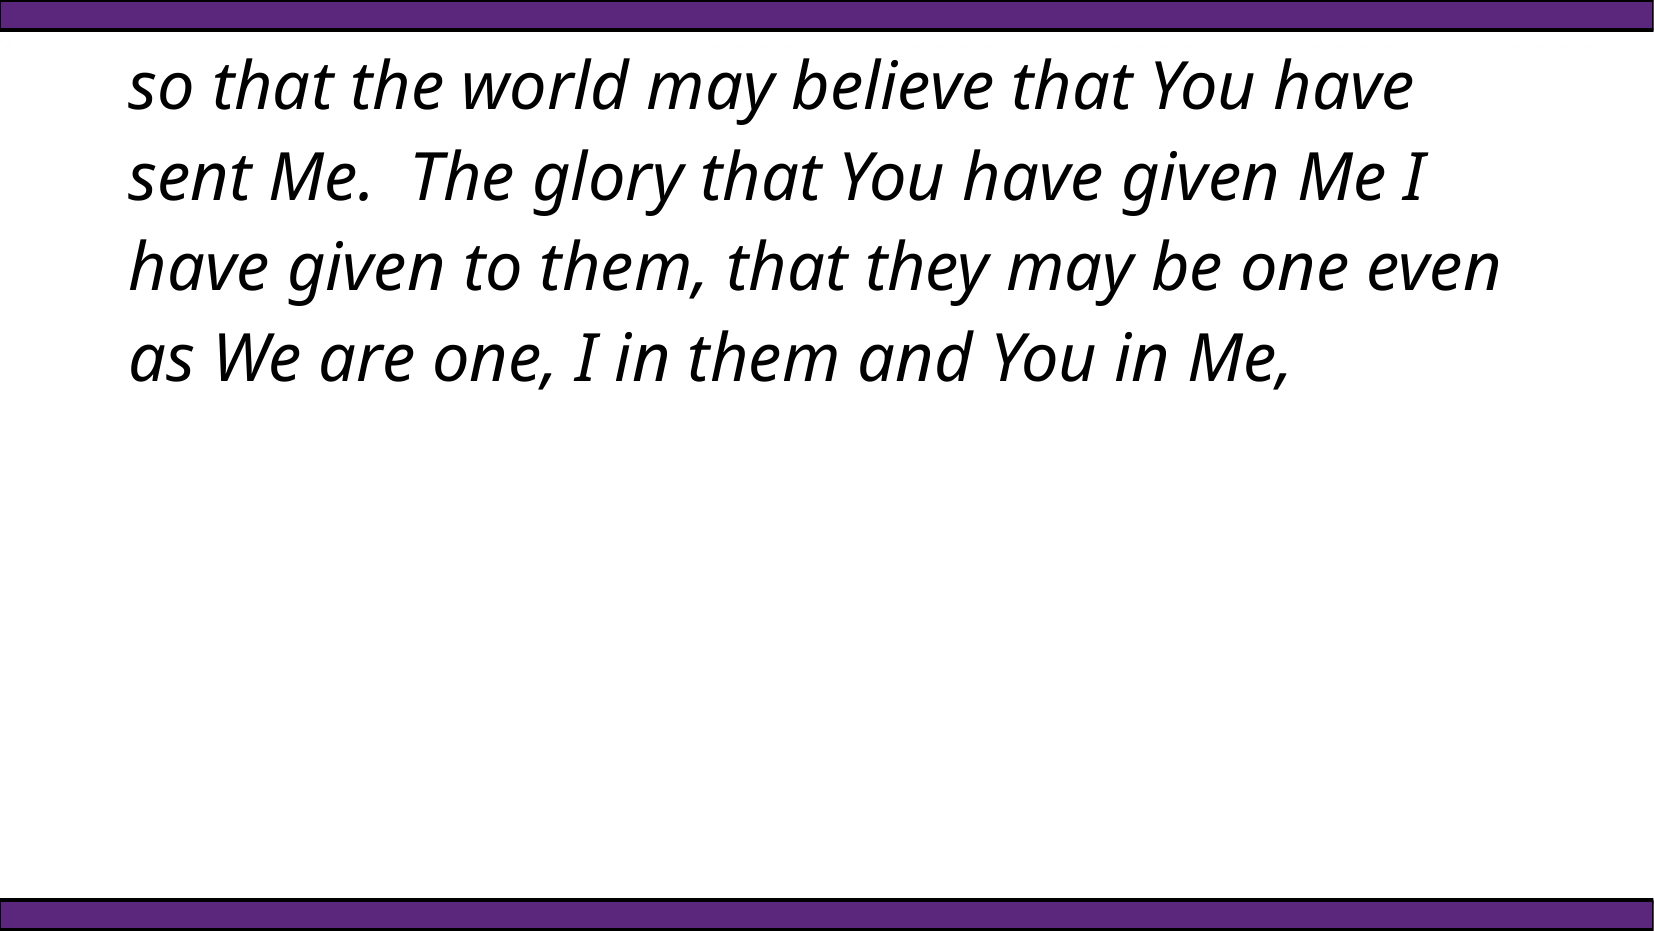

so that the world may believe that You have
 sent Me. The glory that You have given Me I
 have given to them, that they may be one even
 as We are one, I in them and You in Me,